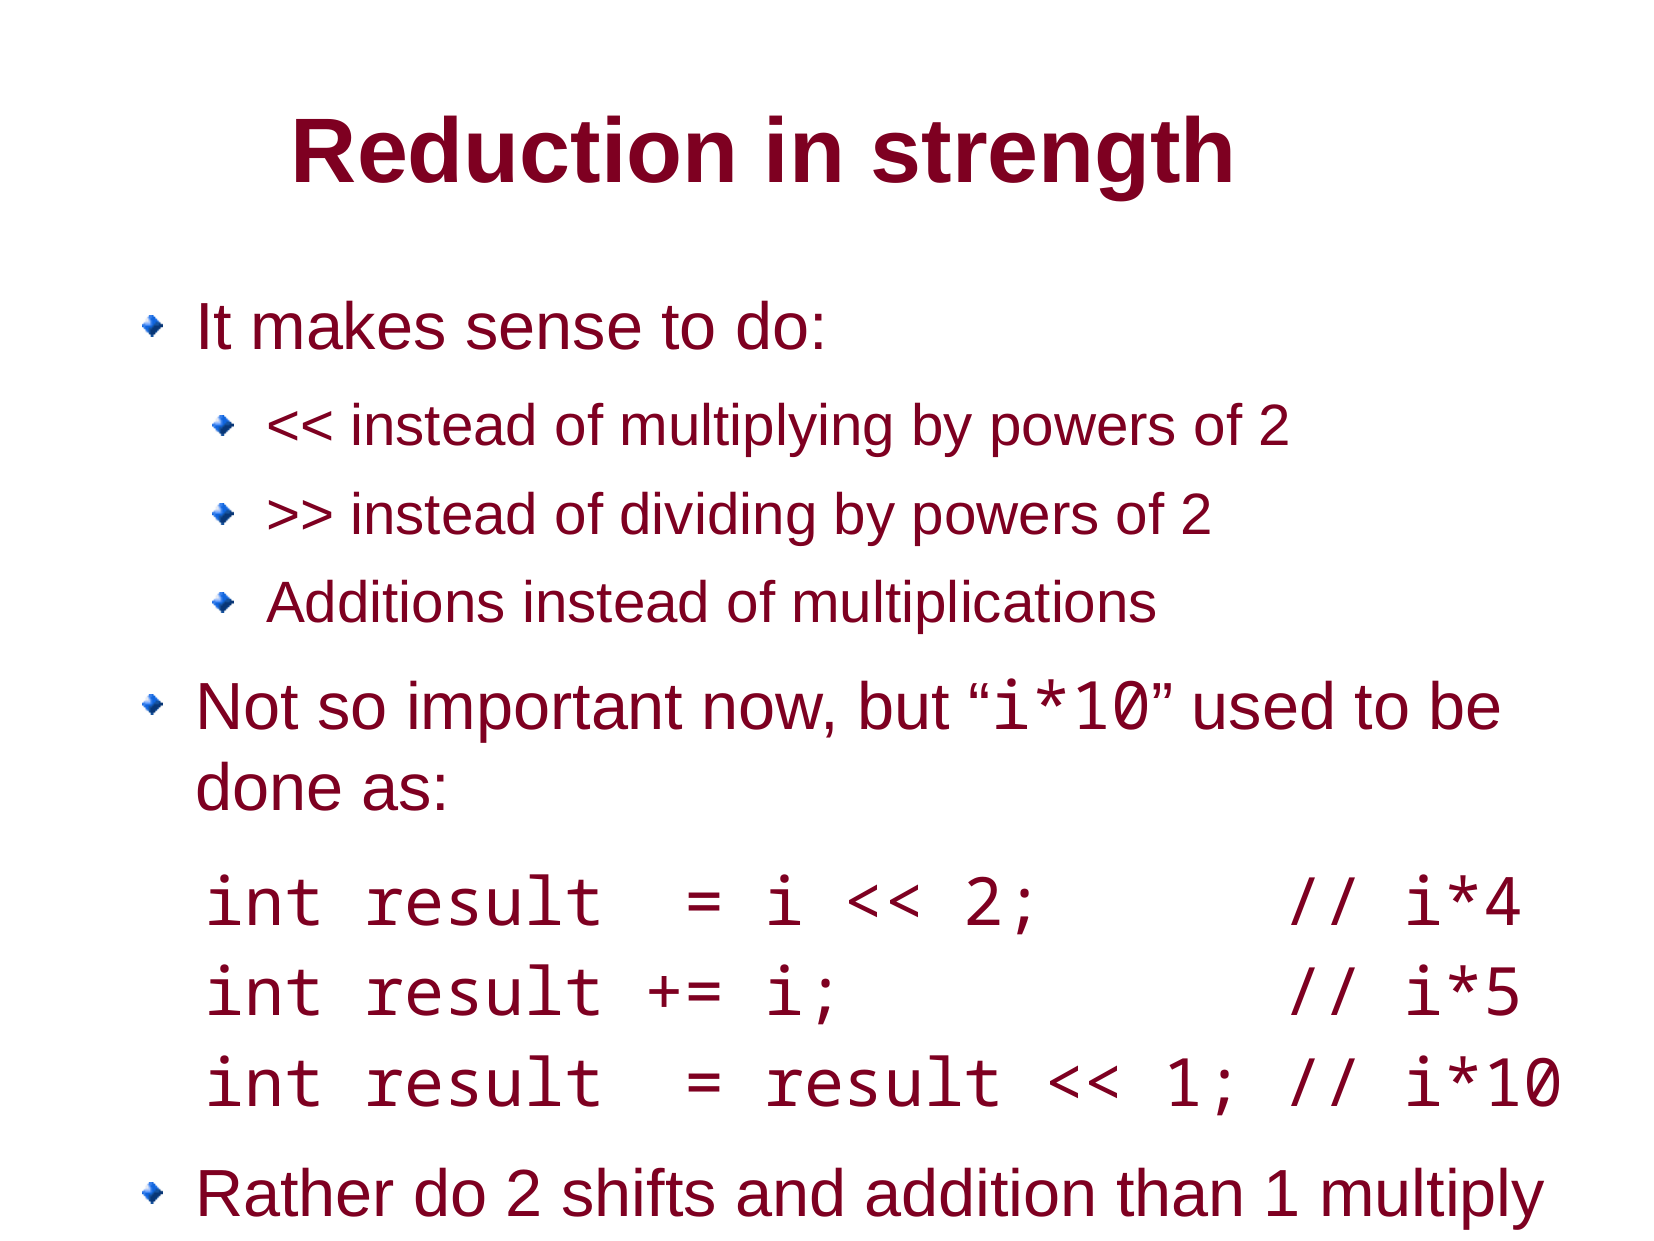

# Reduction in strength
It makes sense to do:
<< instead of multiplying by powers of 2
>> instead of dividing by powers of 2
Additions instead of multiplications
Not so important now, but “i*10” used to be done as:
 int result = i << 2; // i*4
 int result += i; // i*5
 int result = result << 1; // i*10
Rather do 2 shifts and addition than 1 multiply